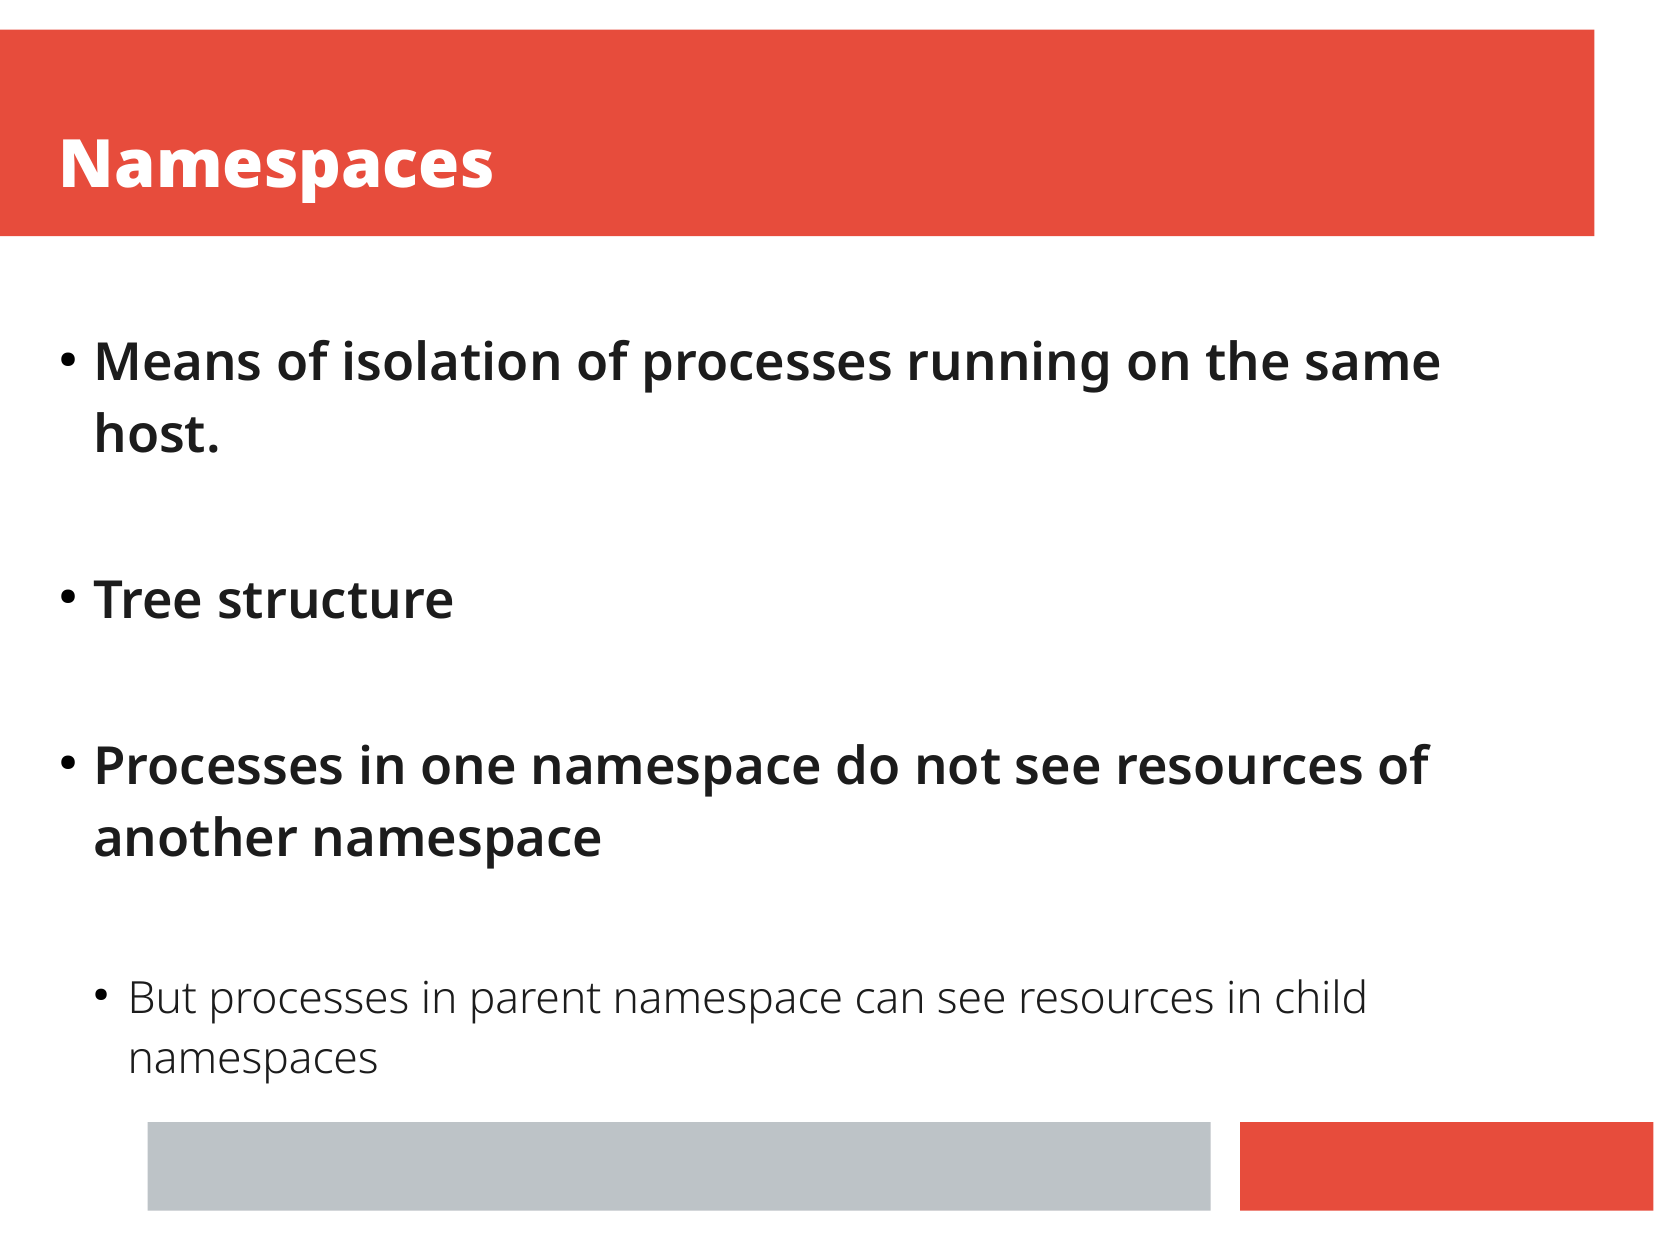

# Namespaces
Means of isolation of processes running on the same host.
Tree structure
Processes in one namespace do not see resources of another namespace
But processes in parent namespace can see resources in child namespaces